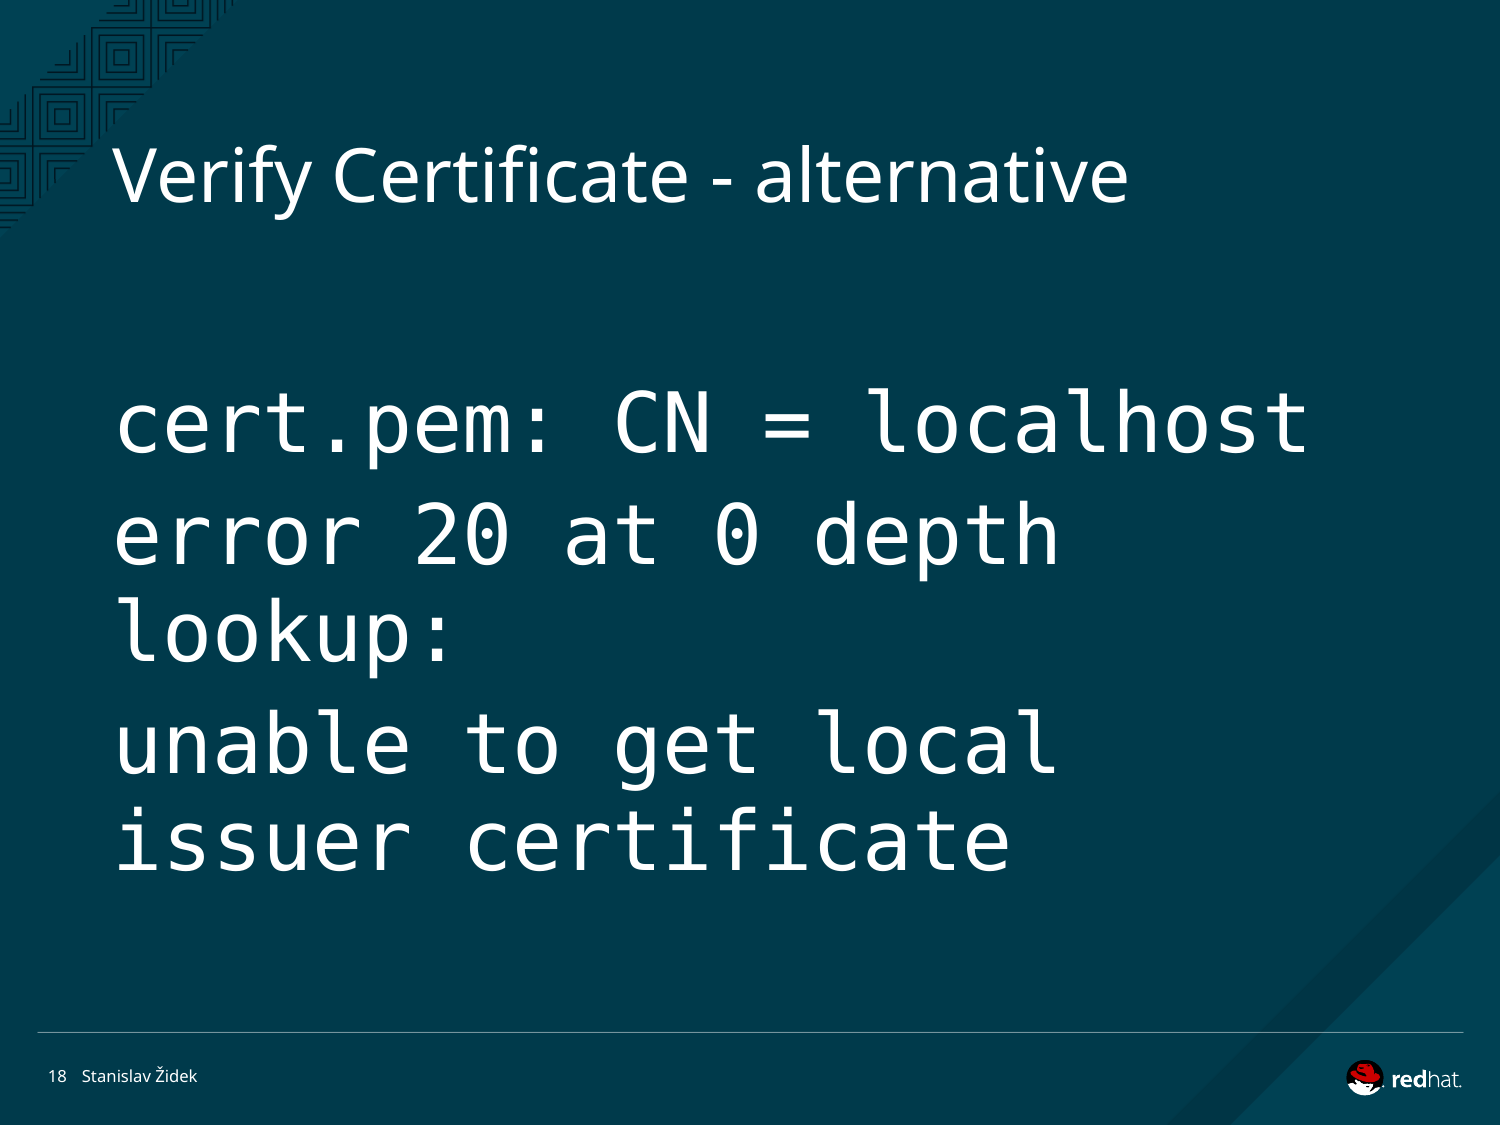

# Verify Certificate - alternative
cert.pem: CN = localhost
error 20 at 0 depth lookup:
unable to get local issuer certificate
18
Stanislav Židek